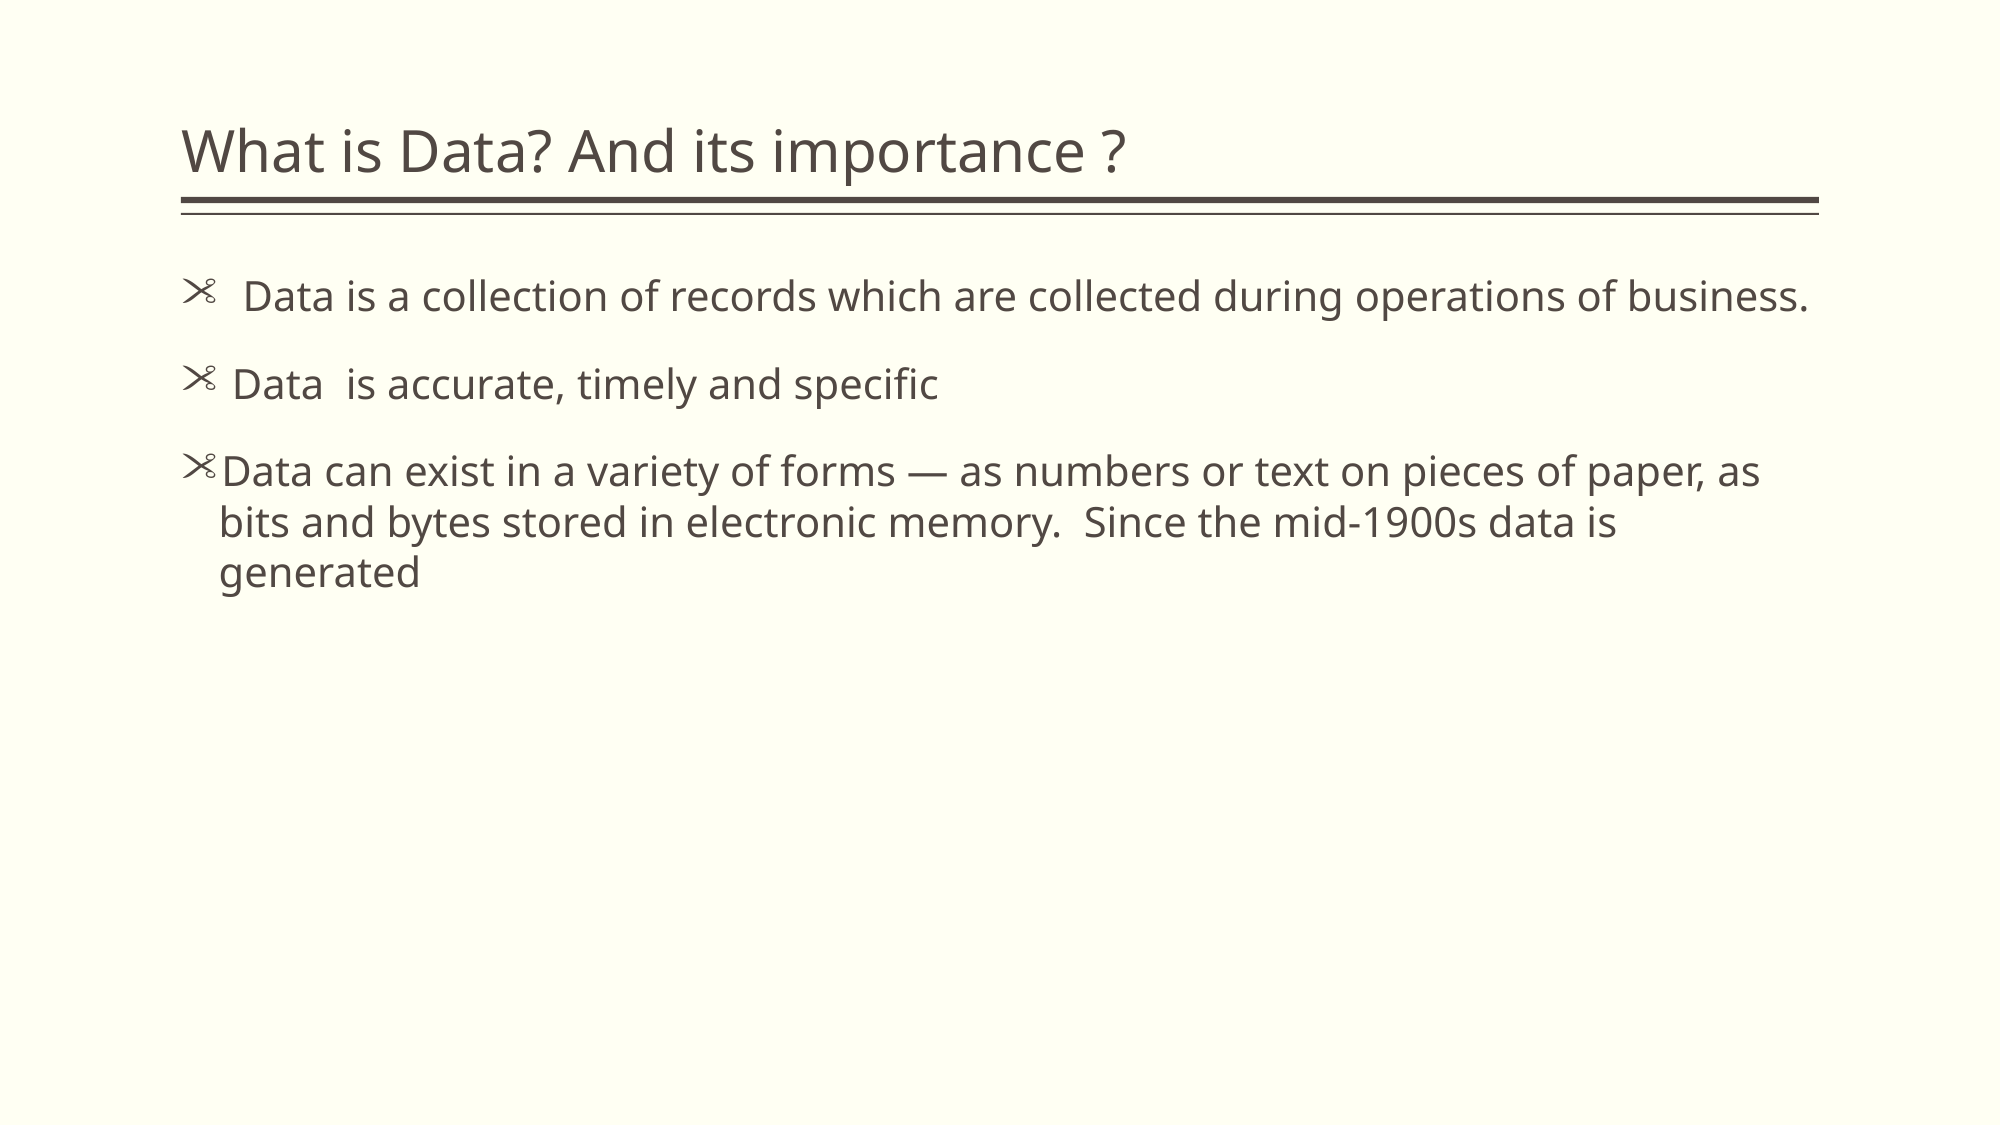

# What is Data? And its importance ?
  Data is a collection of records which are collected during operations of business.
 Data  is accurate, timely and specific
Data can exist in a variety of forms — as numbers or text on pieces of paper, as bits and bytes stored in electronic memory.  Since the mid-1900s data is generated